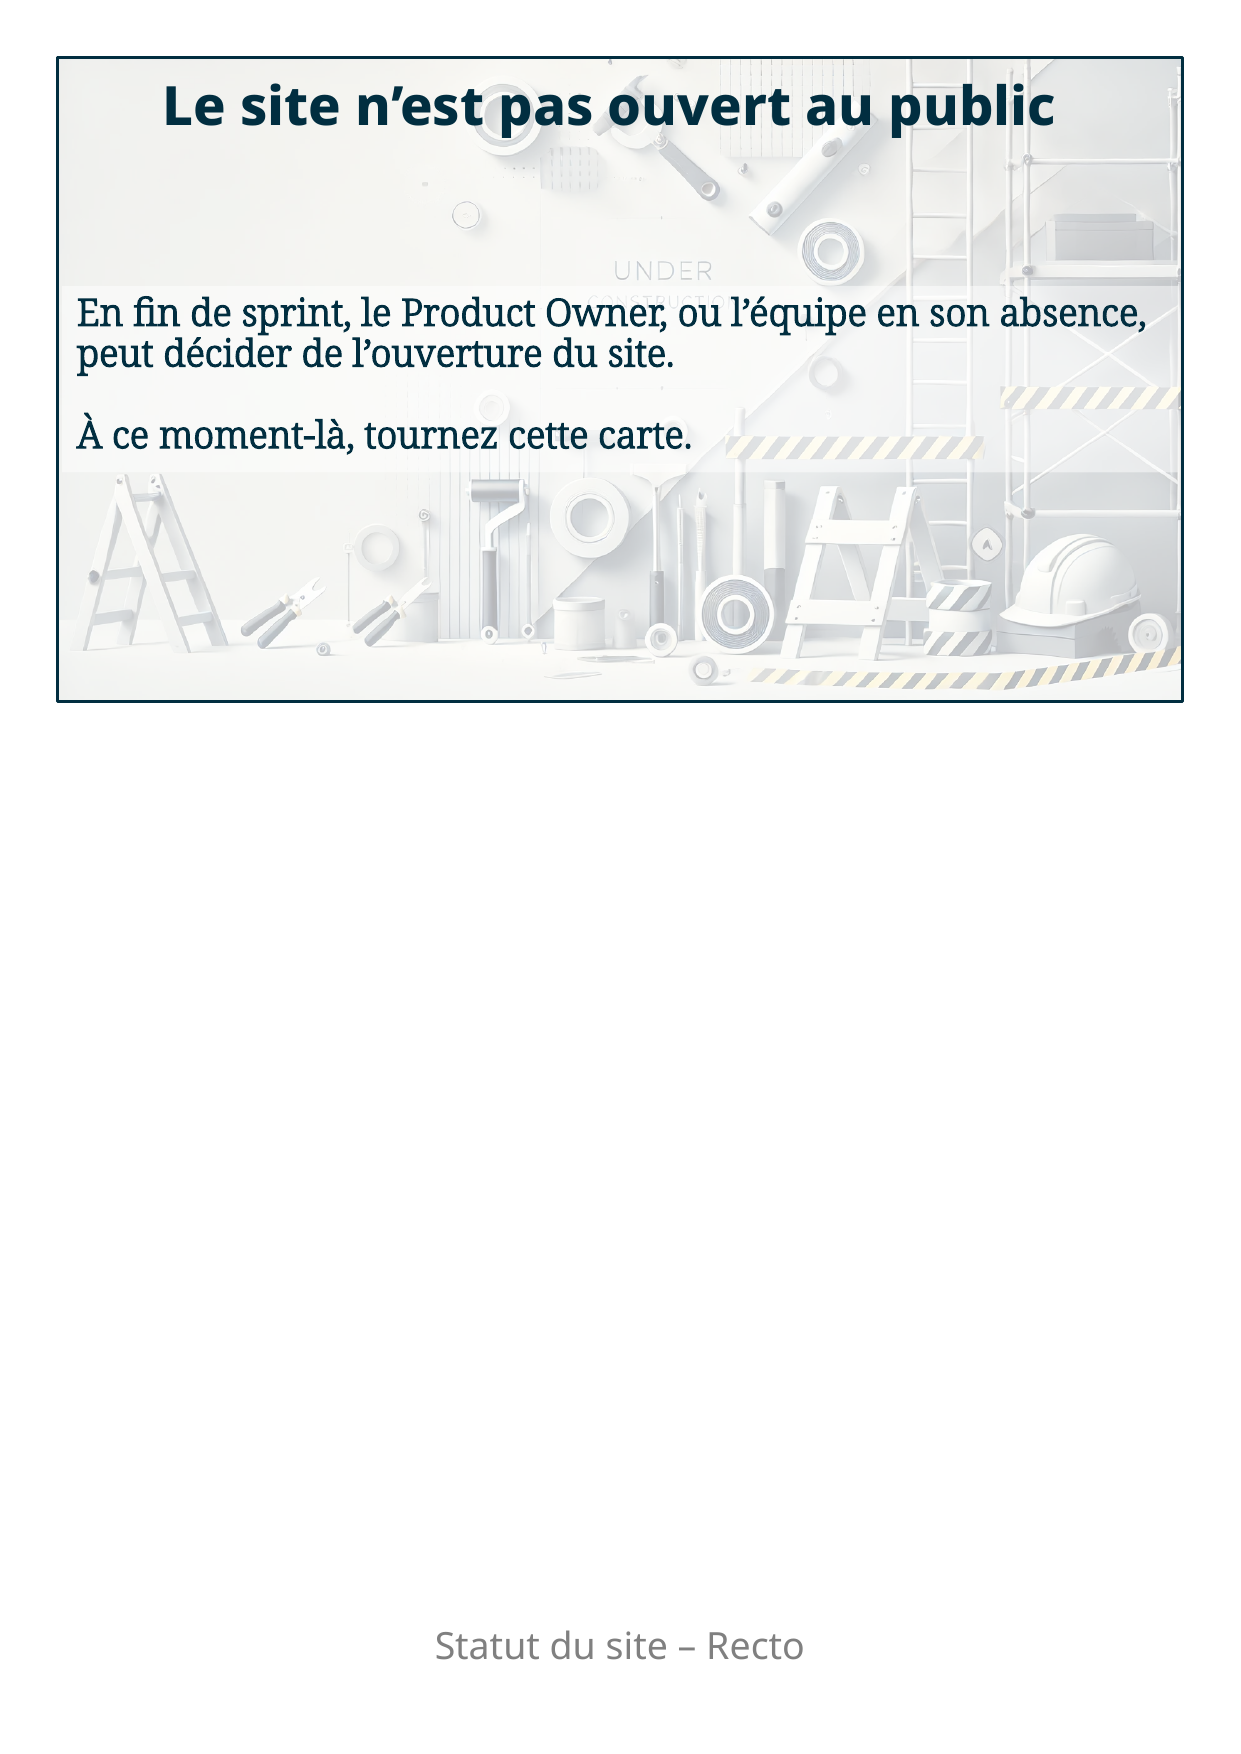

Le site n’est pas ouvert au public
En fin de sprint, le Product Owner, ou l’équipe en son absence, peut décider de l’ouverture du site.
À ce moment-là, tournez cette carte.
Statut du site – Recto